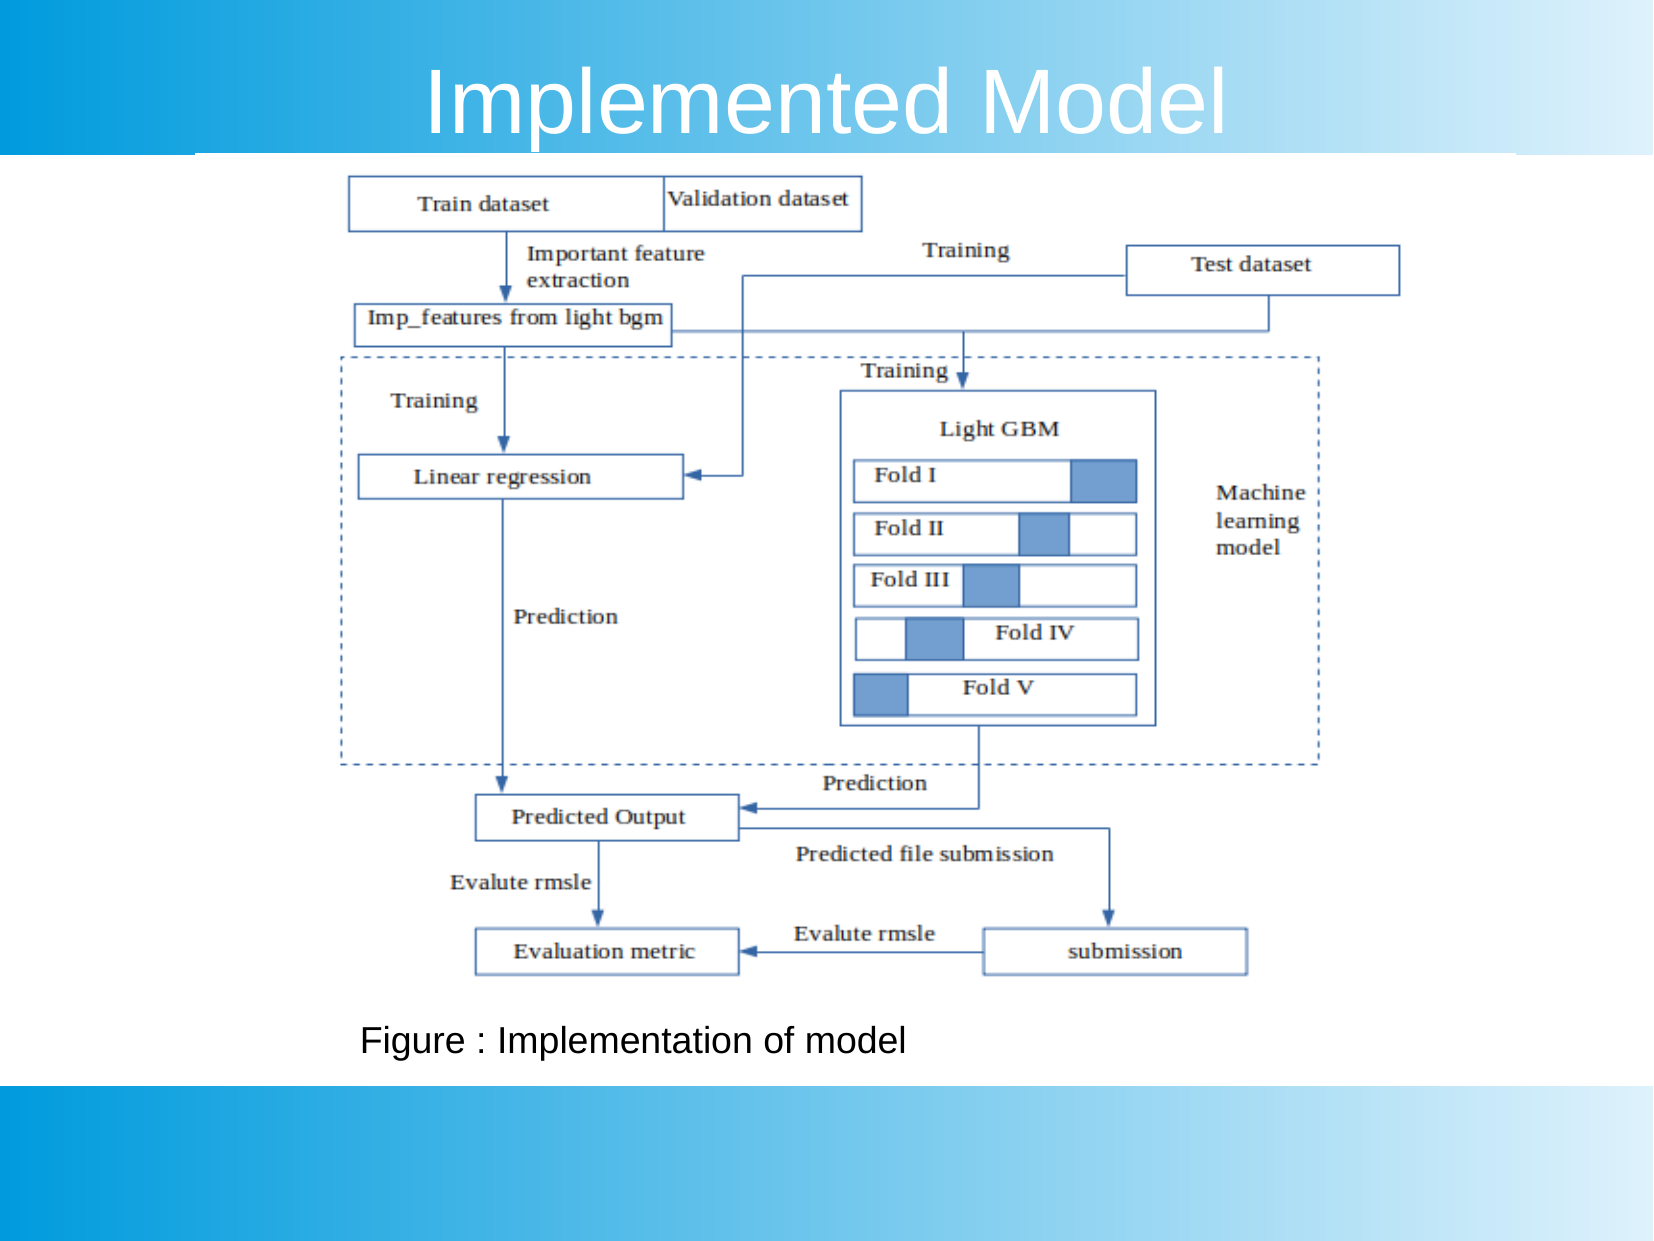

# Implemented Model
Figure : Implementation of model